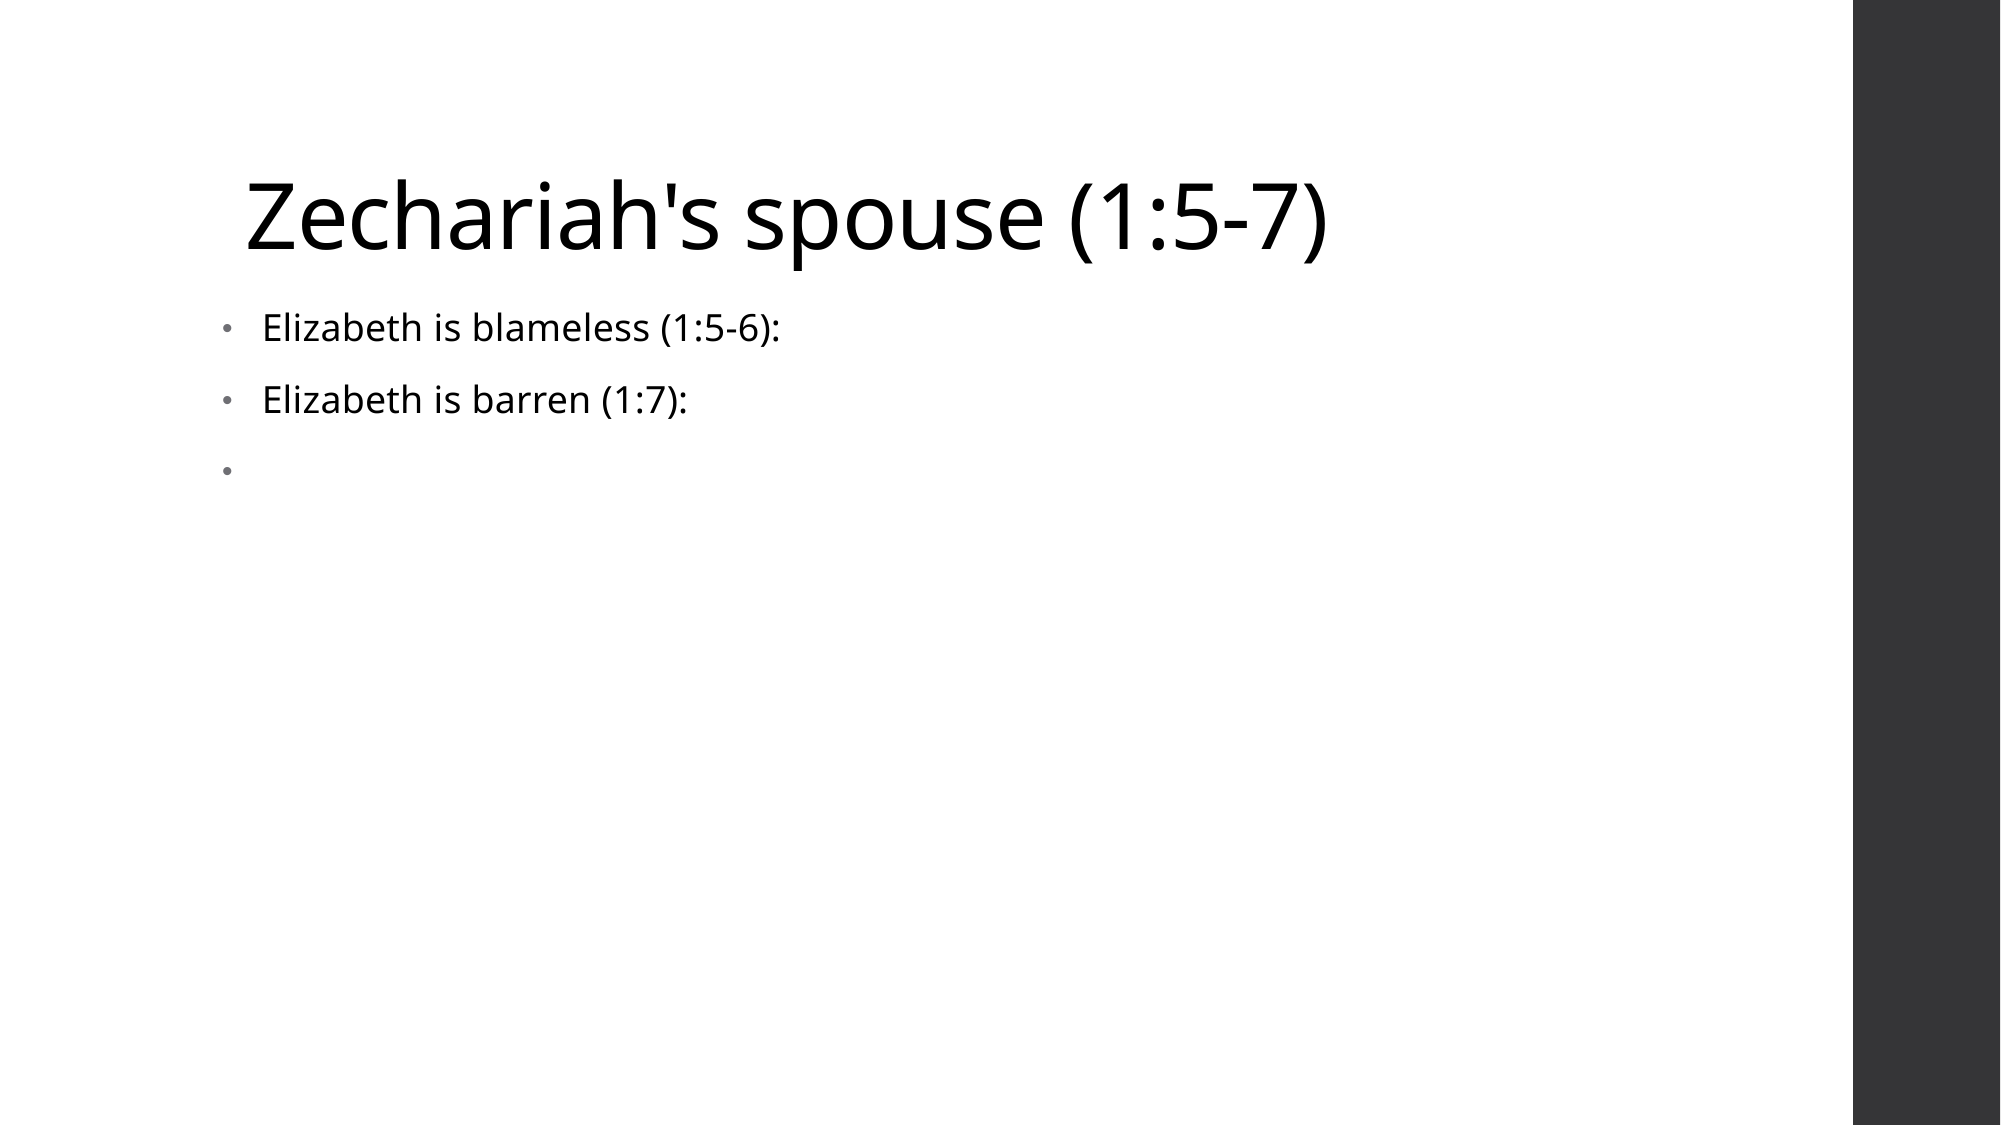

# Zechariah's spouse (1:5-7)
 Elizabeth is blameless (1:5-6):
 Elizabeth is barren (1:7):